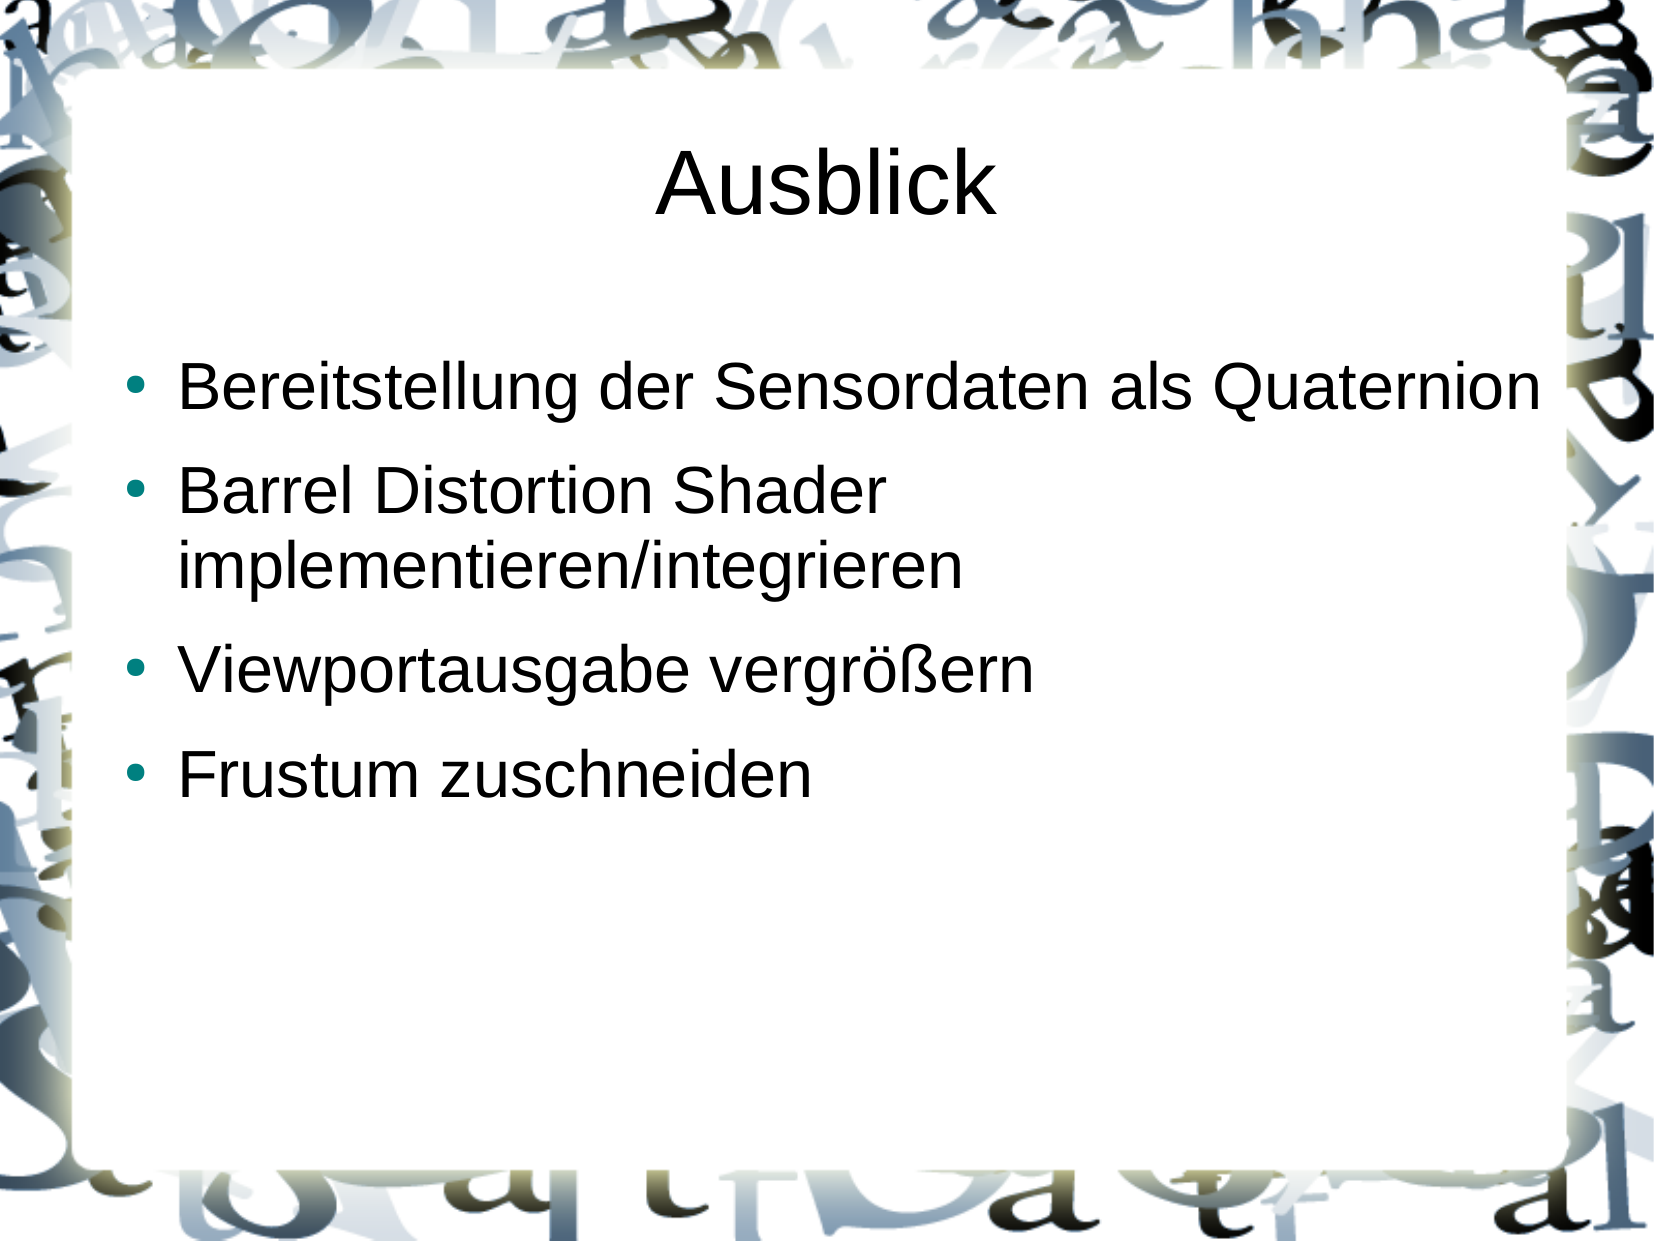

# Ausblick
Bereitstellung der Sensordaten als Quaternion
Barrel Distortion Shader implementieren/integrieren
Viewportausgabe vergrößern
Frustum zuschneiden